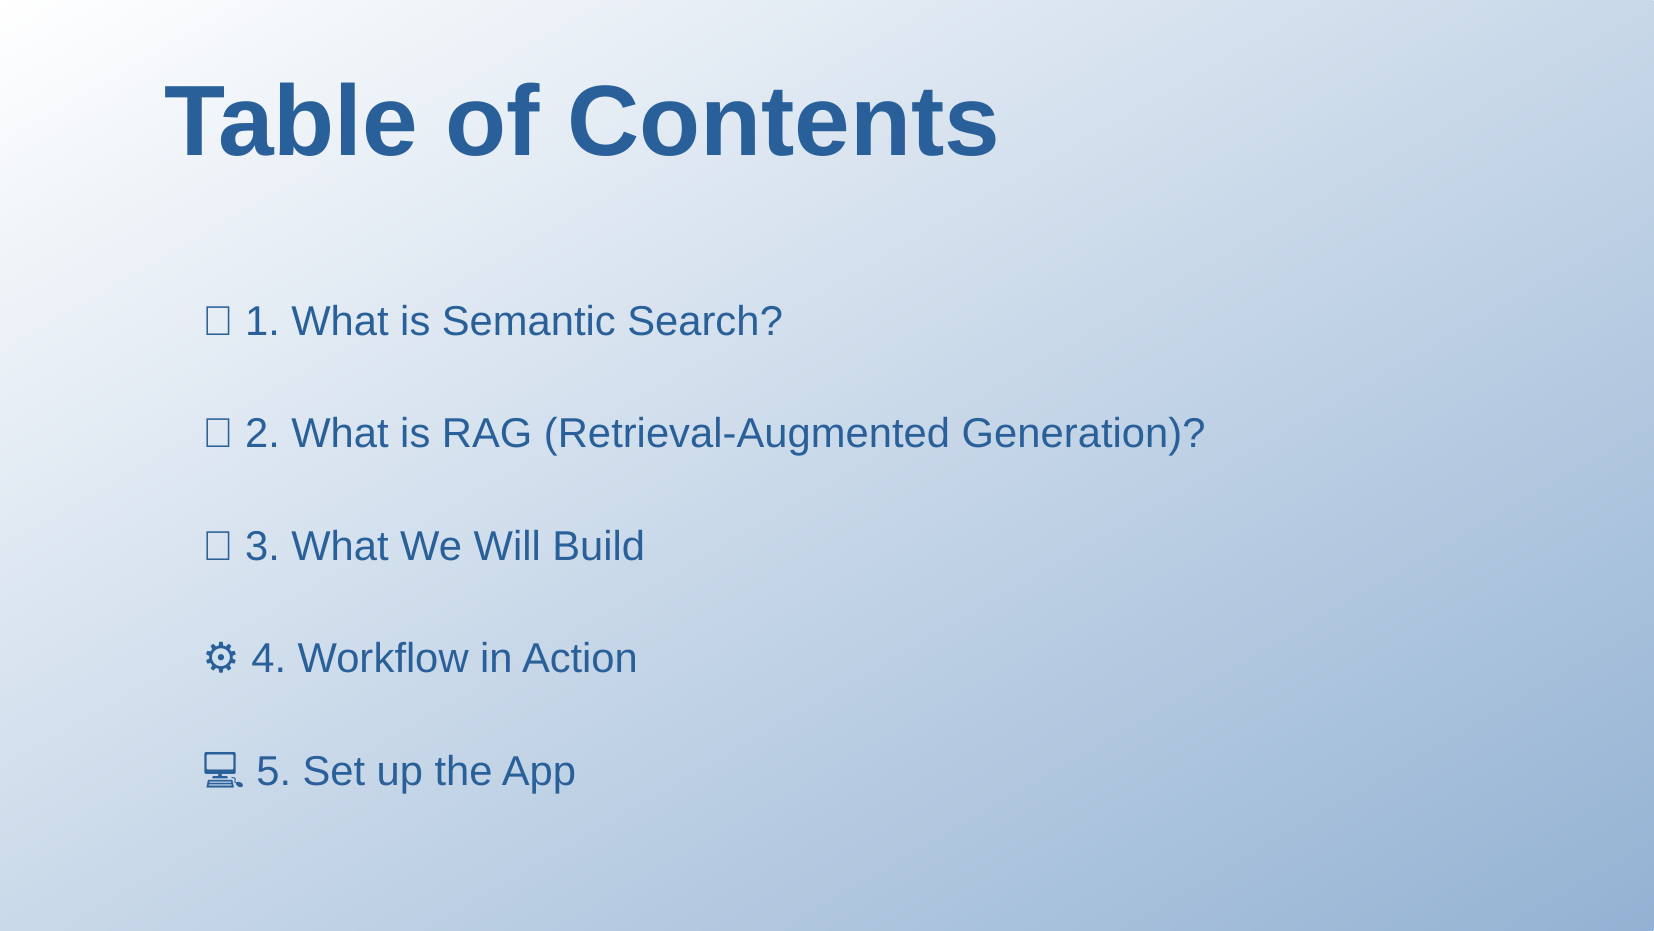

Table of Contents
🧩 1. What is Semantic Search?
🧠 2. What is RAG (Retrieval-Augmented Generation)?
🚀 3. What We Will Build
⚙️ 4. Workflow in Action
💻 5. Set up the App